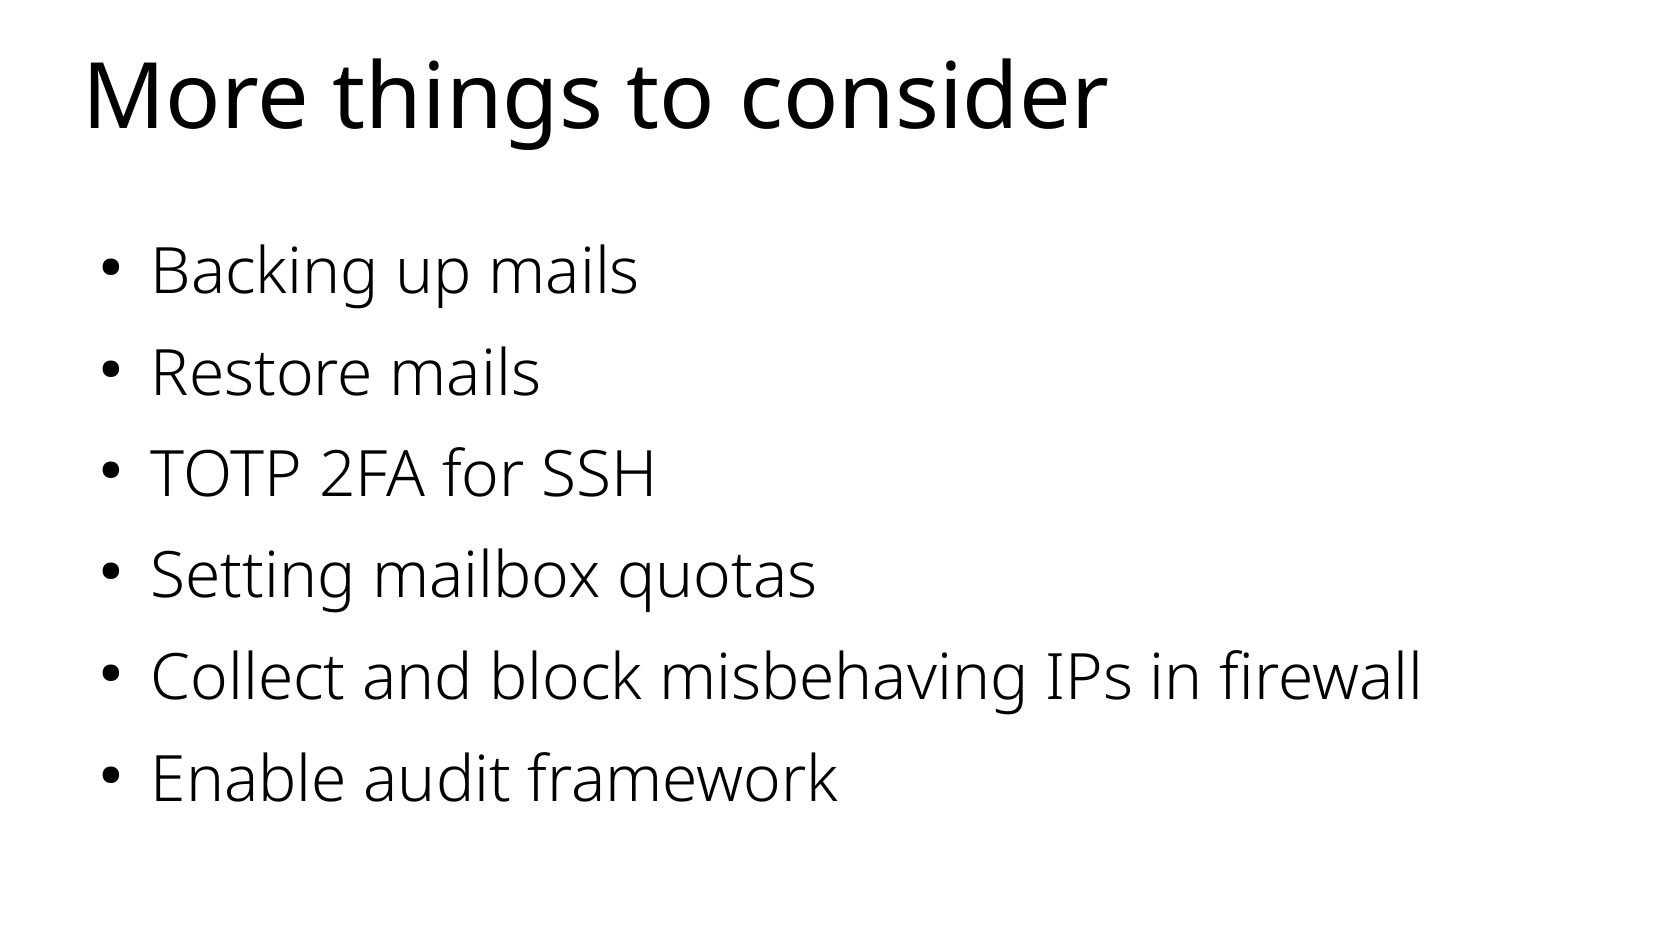

# More things to consider
Backing up mails
Restore mails
TOTP 2FA for SSH
Setting mailbox quotas
Collect and block misbehaving IPs in firewall
Enable audit framework